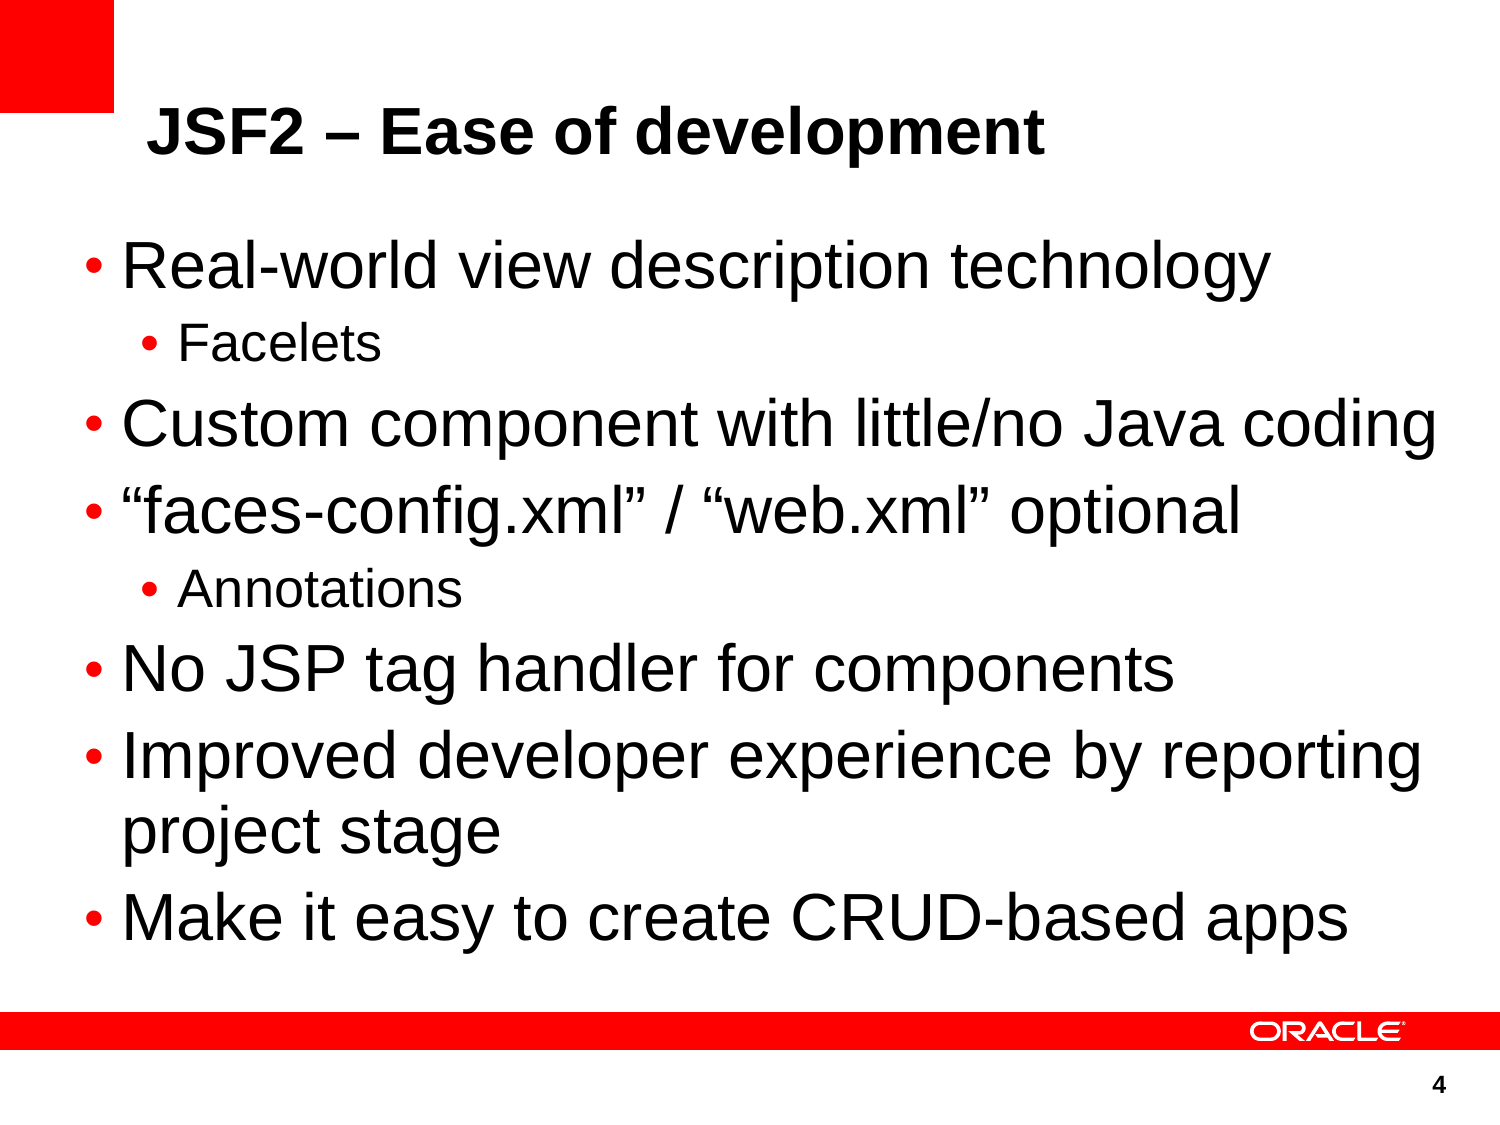

# JSF2 – Ease of development
Real-world view description technology
Facelets
Custom component with little/no Java coding
“faces-config.xml” / “web.xml” optional
Annotations
No JSP tag handler for components
Improved developer experience by reporting project stage
Make it easy to create CRUD-based apps